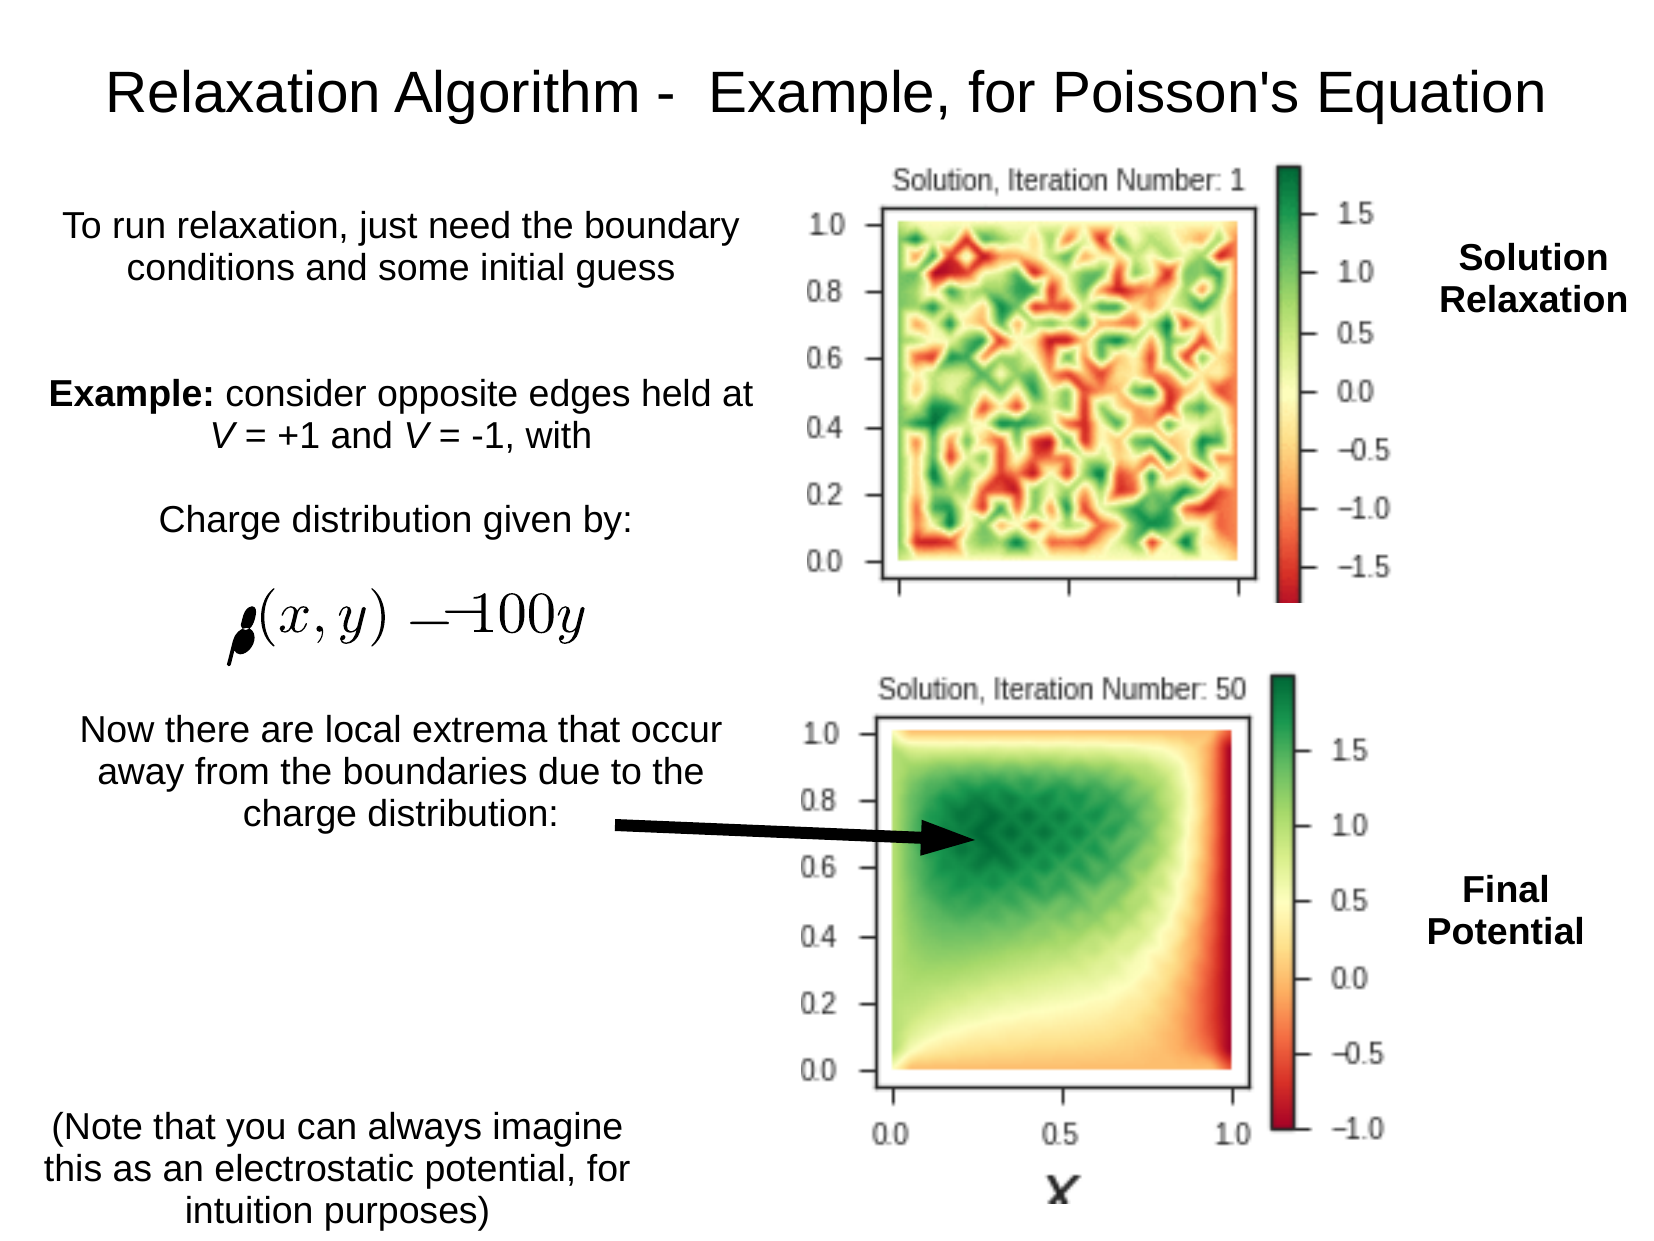

# Relaxation Algorithm - Example, for Poisson's Equation
To run relaxation, just need the boundary conditions and some initial guess
Example: consider opposite edges held at V = +1 and V = -1, with
Charge distribution given by:
Now there are local extrema that occur away from the boundaries due to the charge distribution:
Solution Relaxation
Final Potential
(Note that you can always imagine this as an electrostatic potential, for intuition purposes)